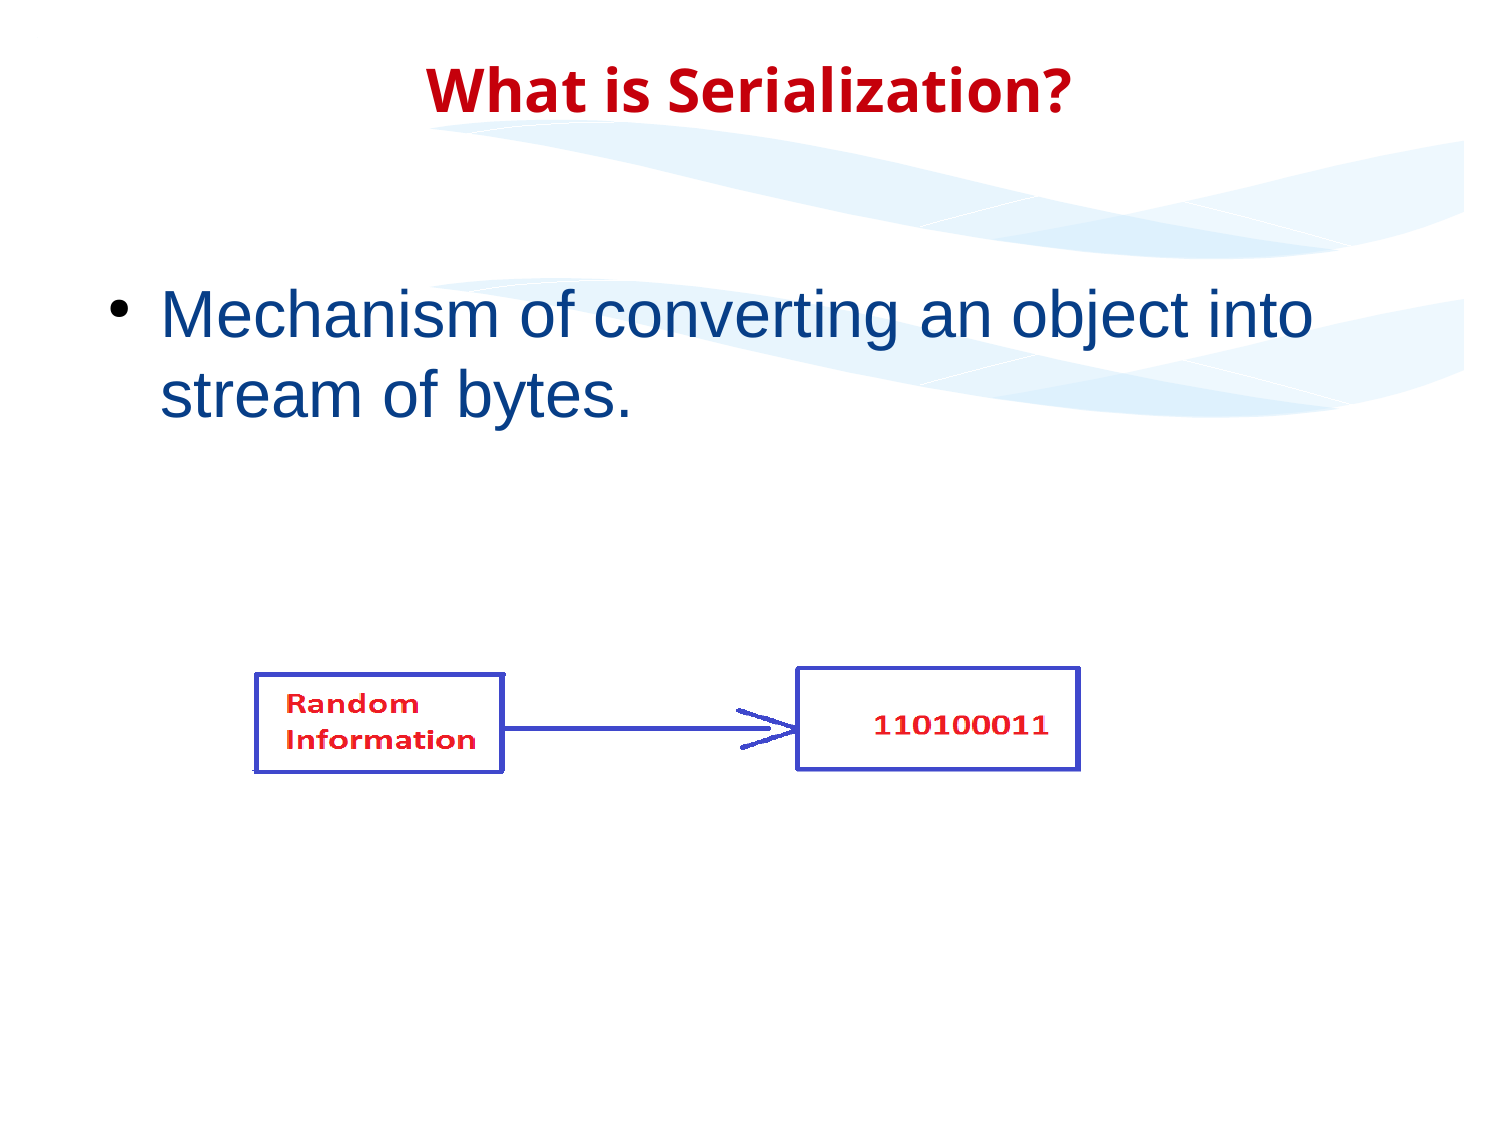

# What is Serialization?
Mechanism of converting an object into stream of bytes.